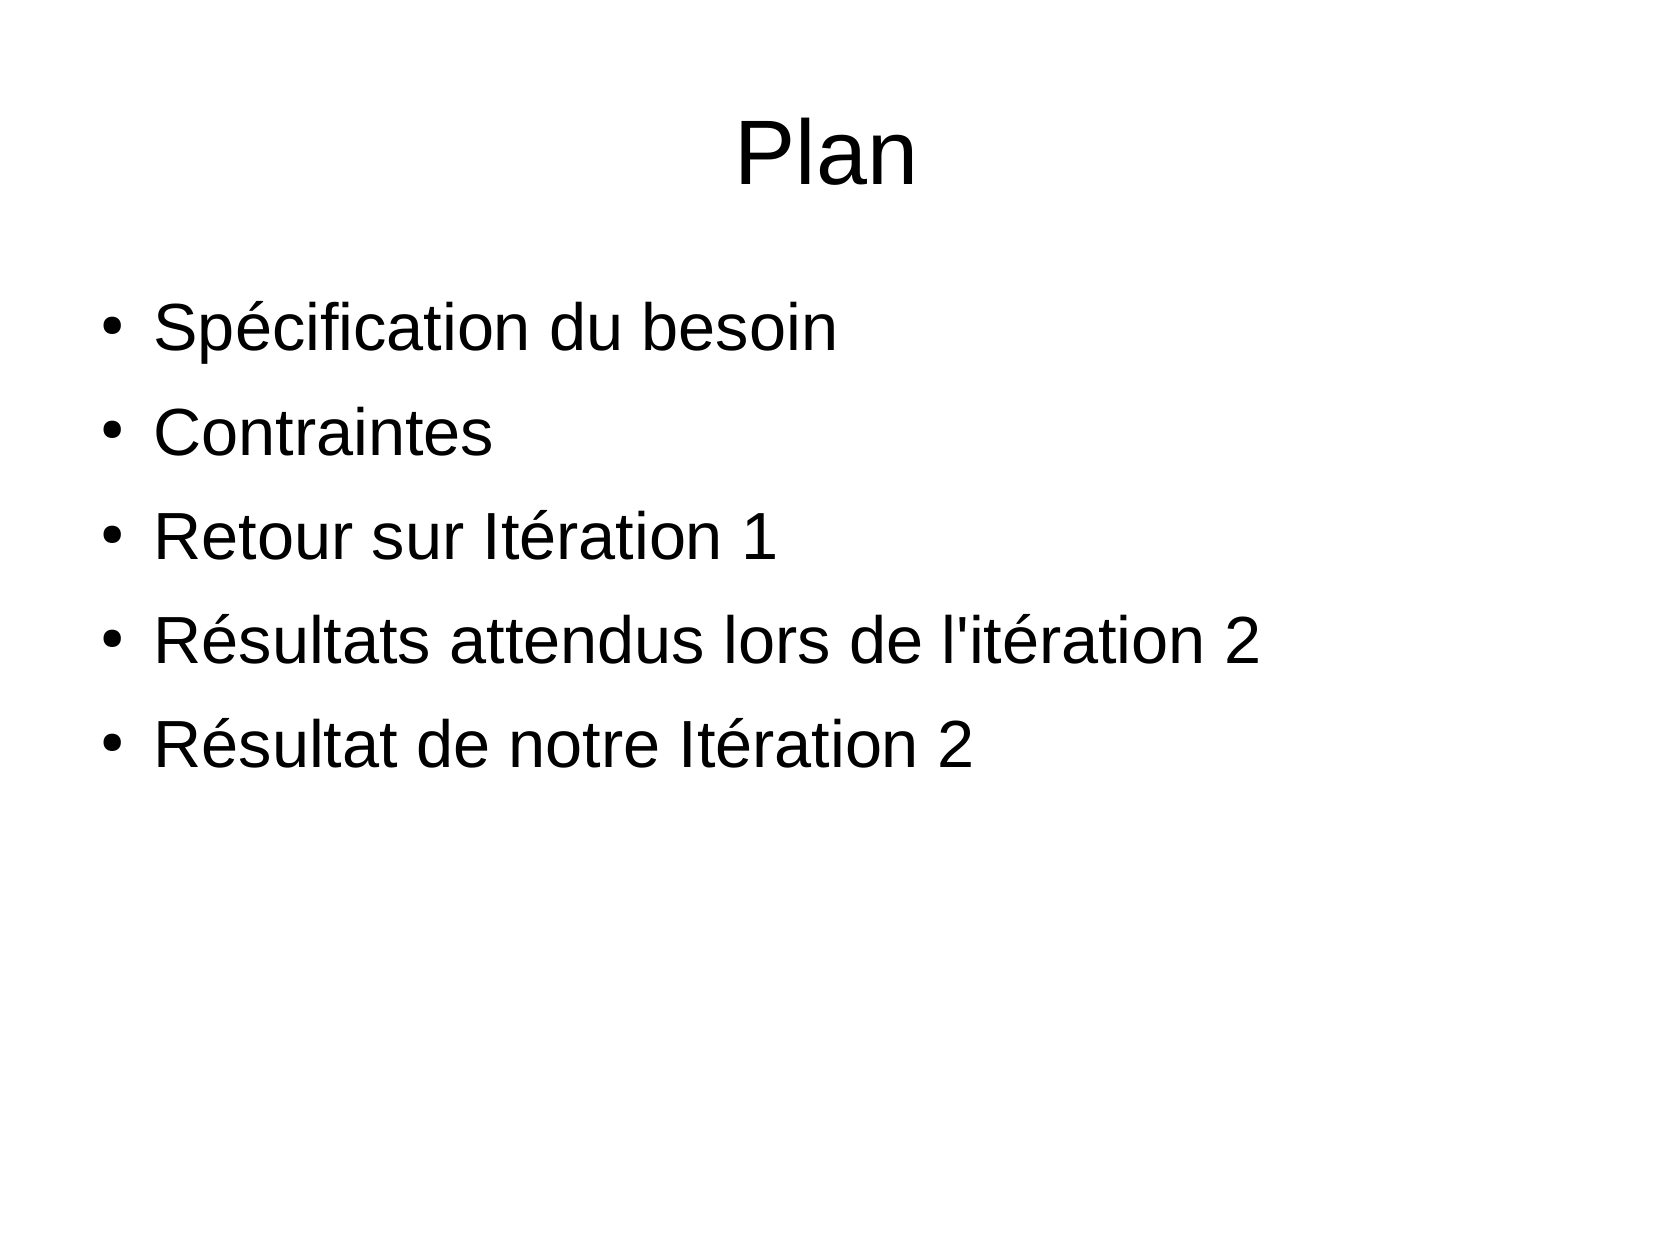

# Plan
Spécification du besoin
Contraintes
Retour sur Itération 1
Résultats attendus lors de l'itération 2
Résultat de notre Itération 2